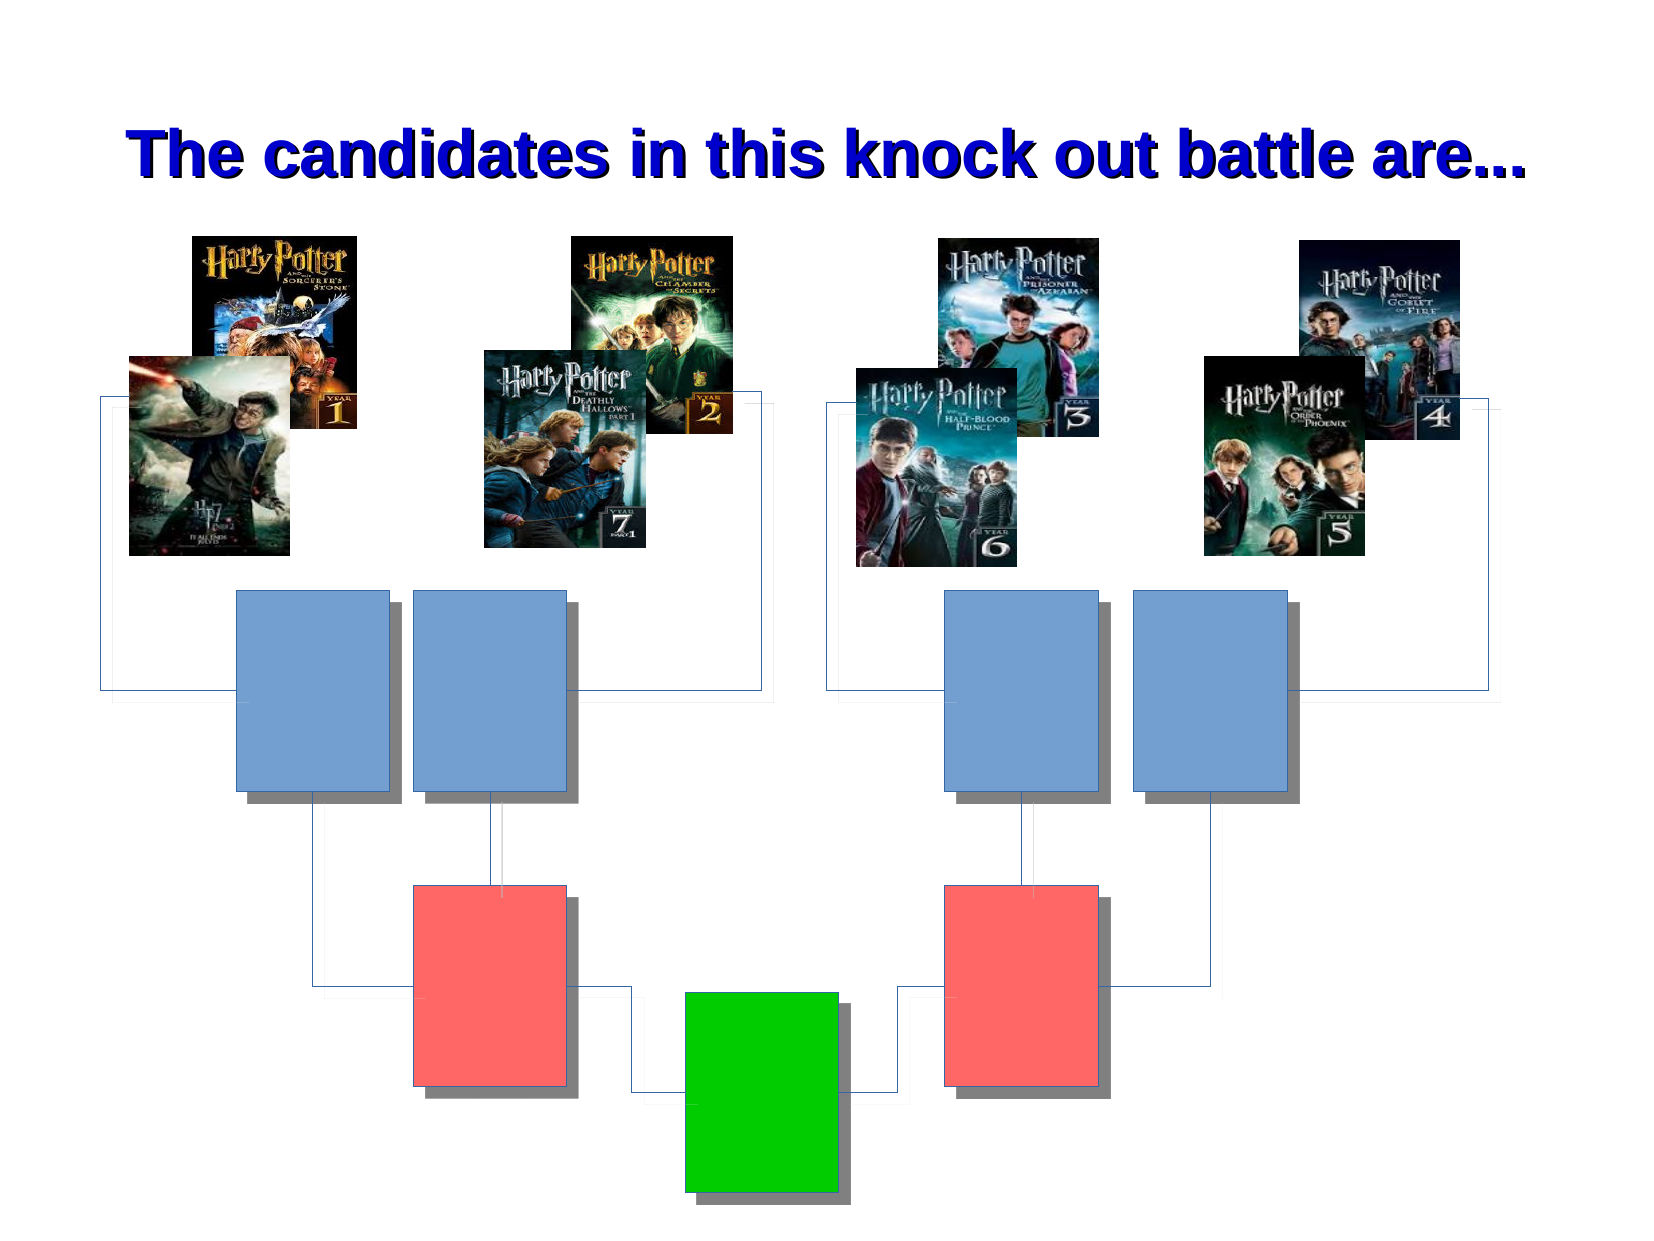

# The candidates in this knock out battle are...